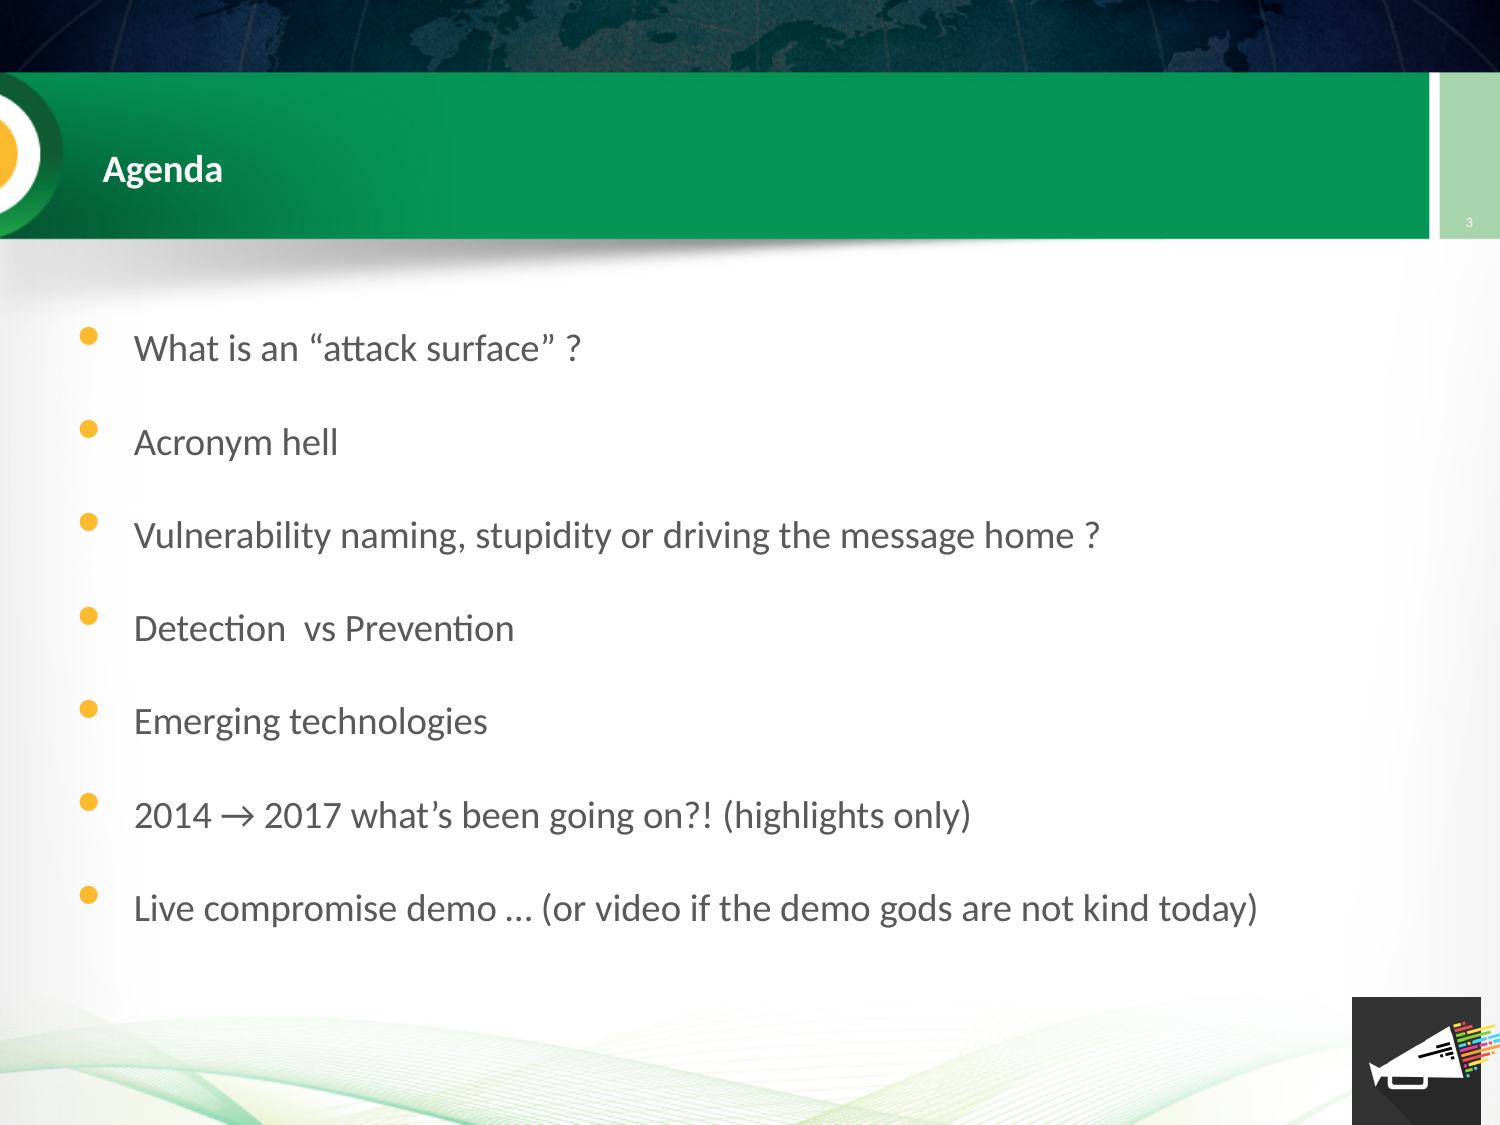

# Agenda
What is an “attack surface” ?
Acronym hell
Vulnerability naming, stupidity or driving the message home ?
Detection vs Prevention
Emerging technologies
2014 → 2017 what’s been going on?! (highlights only)
Live compromise demo … (or video if the demo gods are not kind today)